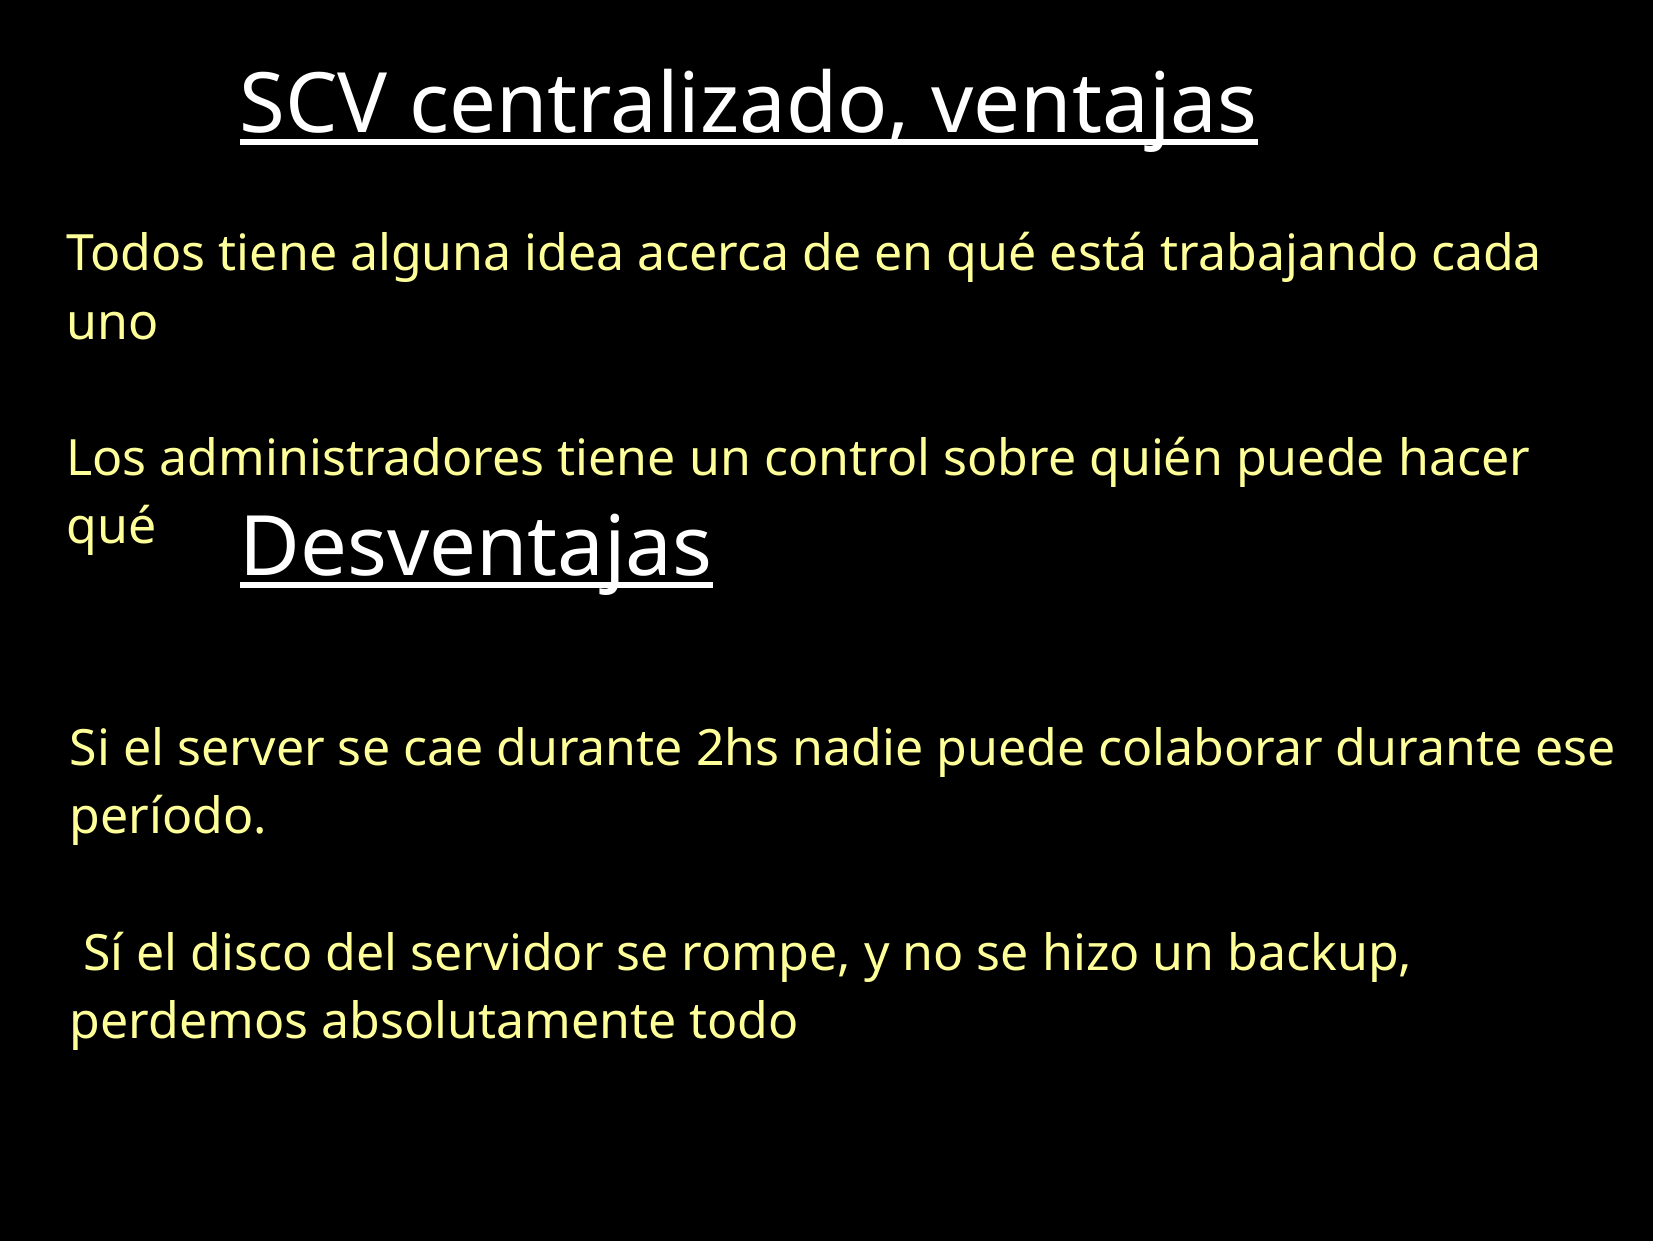

SCV centralizado, ventajas
Todos tiene alguna idea acerca de en qué está trabajando cada uno
Los administradores tiene un control sobre quién puede hacer qué
Desventajas
Si el server se cae durante 2hs nadie puede colaborar durante ese período.
 Sí el disco del servidor se rompe, y no se hizo un backup, perdemos absolutamente todo